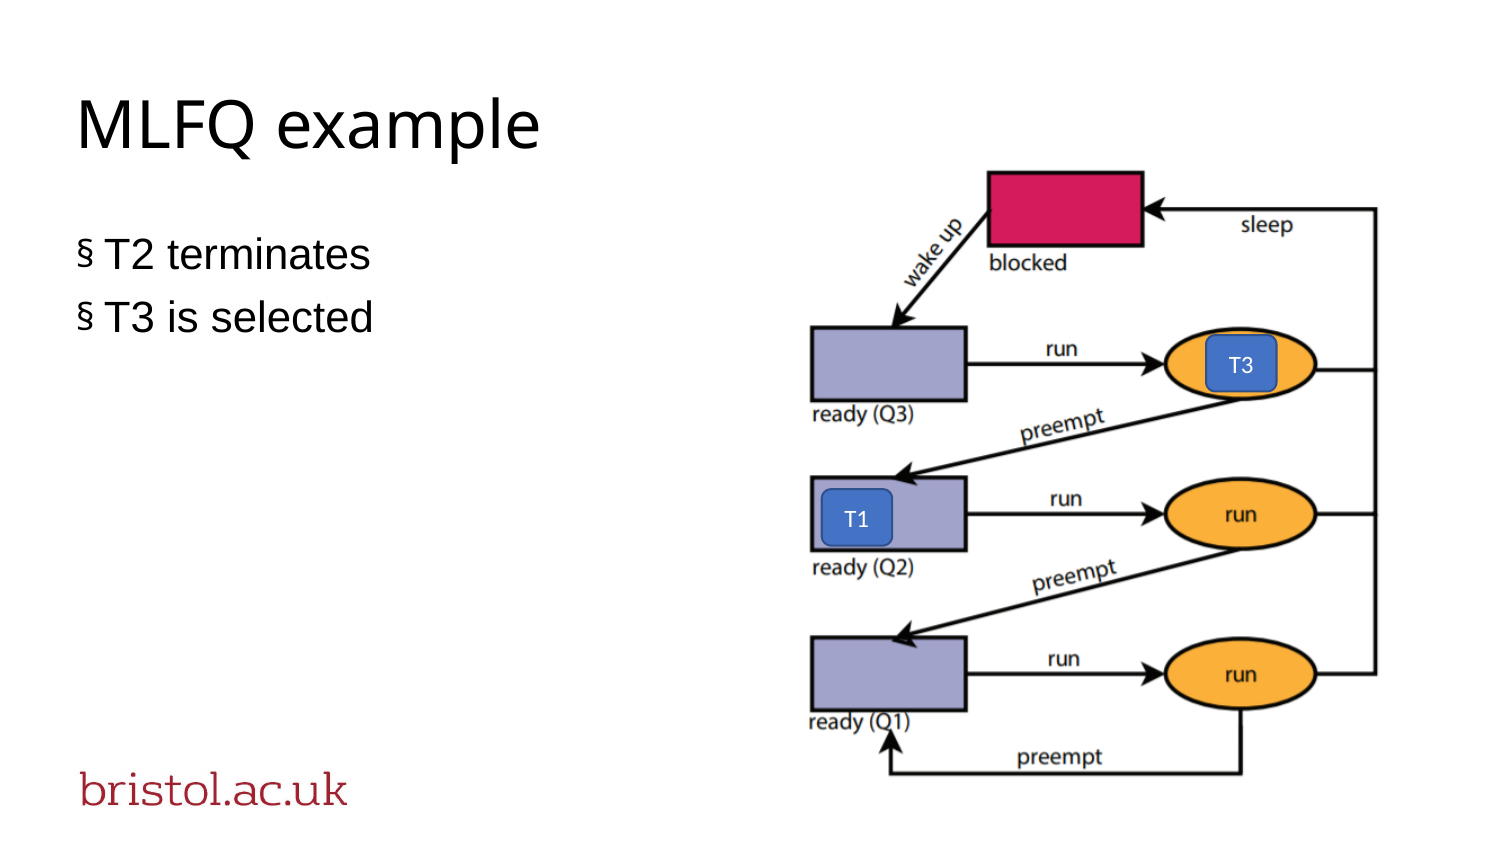

# MLFQ example
T2 terminates
T3 is selected
T3
T1